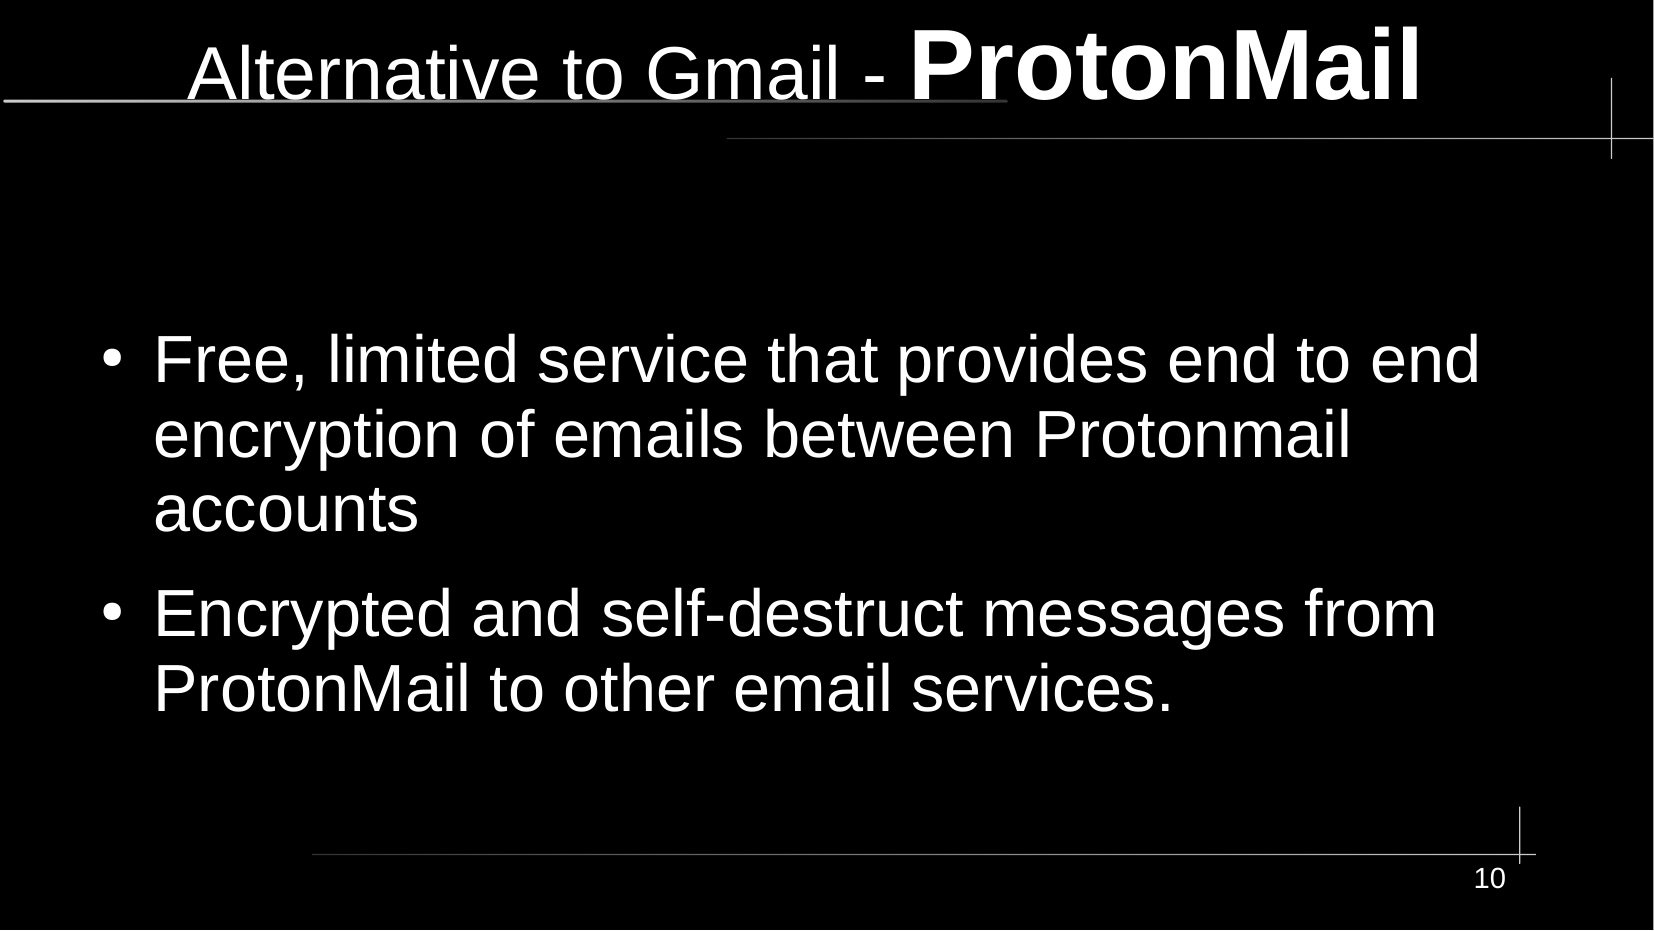

# Alternative to Gmail - ProtonMail
Free, limited service that provides end to end encryption of emails between Protonmail accounts
Encrypted and self-destruct messages from ProtonMail to other email services.
10